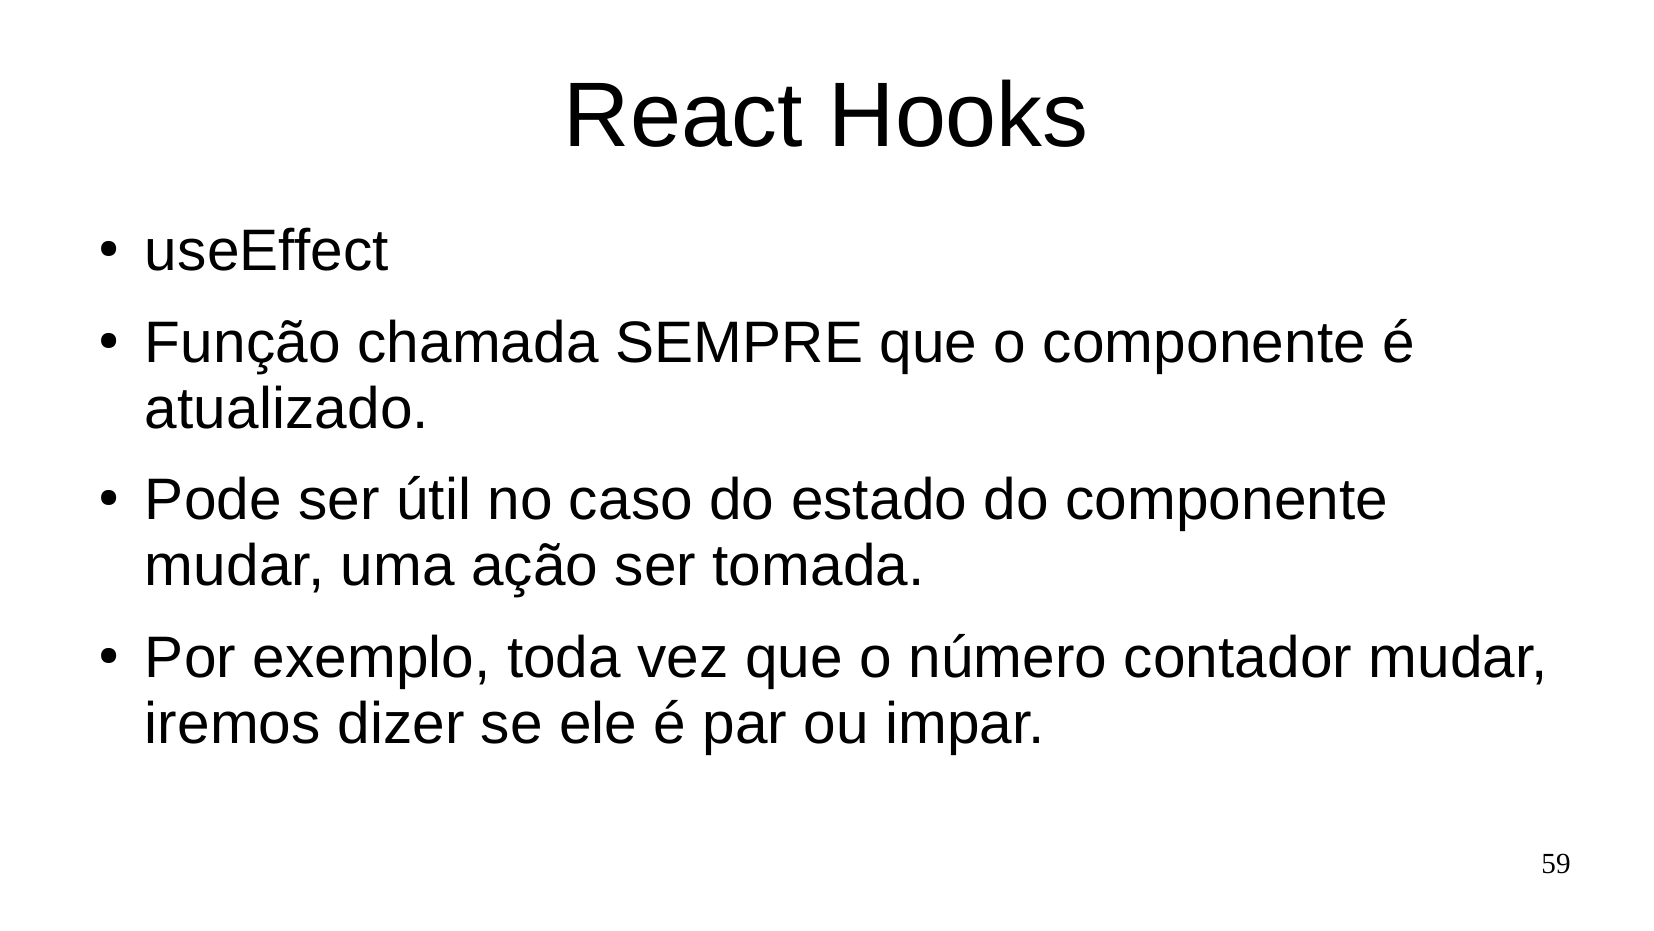

# React Hooks
useEffect
Função chamada SEMPRE que o componente é atualizado.
Pode ser útil no caso do estado do componente mudar, uma ação ser tomada.
Por exemplo, toda vez que o número contador mudar, iremos dizer se ele é par ou impar.
59